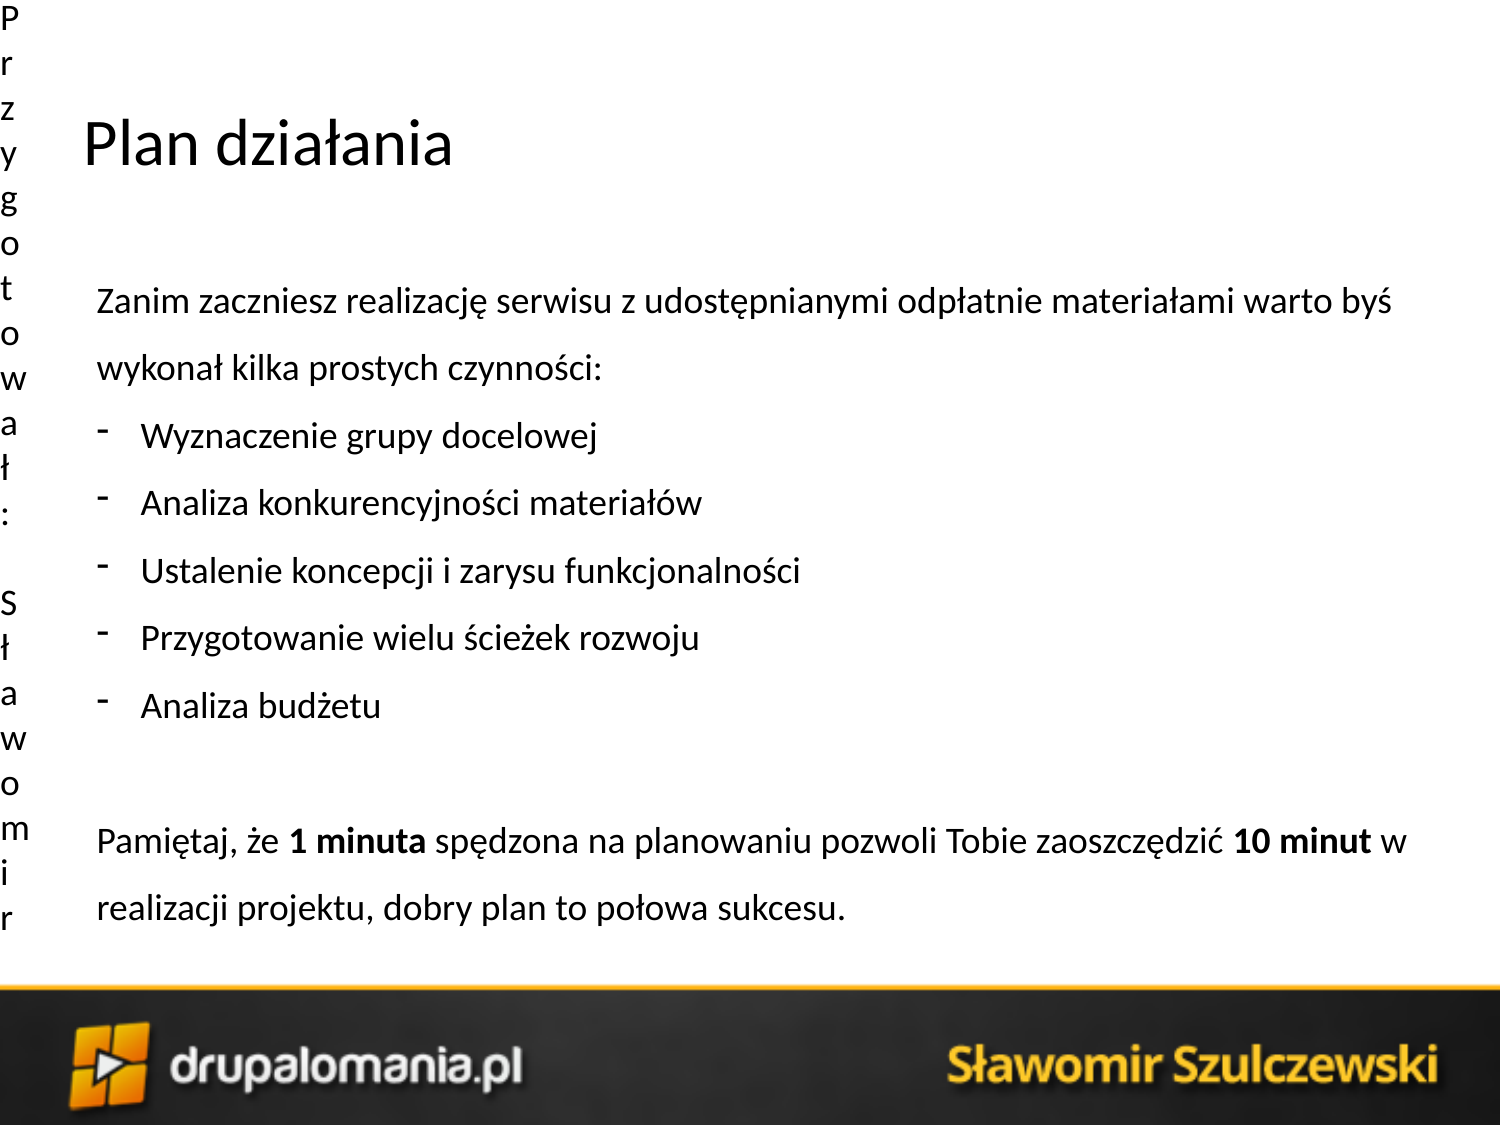

Przygotował: Sławomir Szulczewski (Drupalomania.pl)
Plan działania
Zanim zaczniesz realizację serwisu z udostępnianymi odpłatnie materiałami warto byś wykonał kilka prostych czynności:
 Wyznaczenie grupy docelowej
 Analiza konkurencyjności materiałów
 Ustalenie koncepcji i zarysu funkcjonalności
 Przygotowanie wielu ścieżek rozwoju
 Analiza budżetu
Pamiętaj, że 1 minuta spędzona na planowaniu pozwoli Tobie zaoszczędzić 10 minut w realizacji projektu, dobry plan to połowa sukcesu.